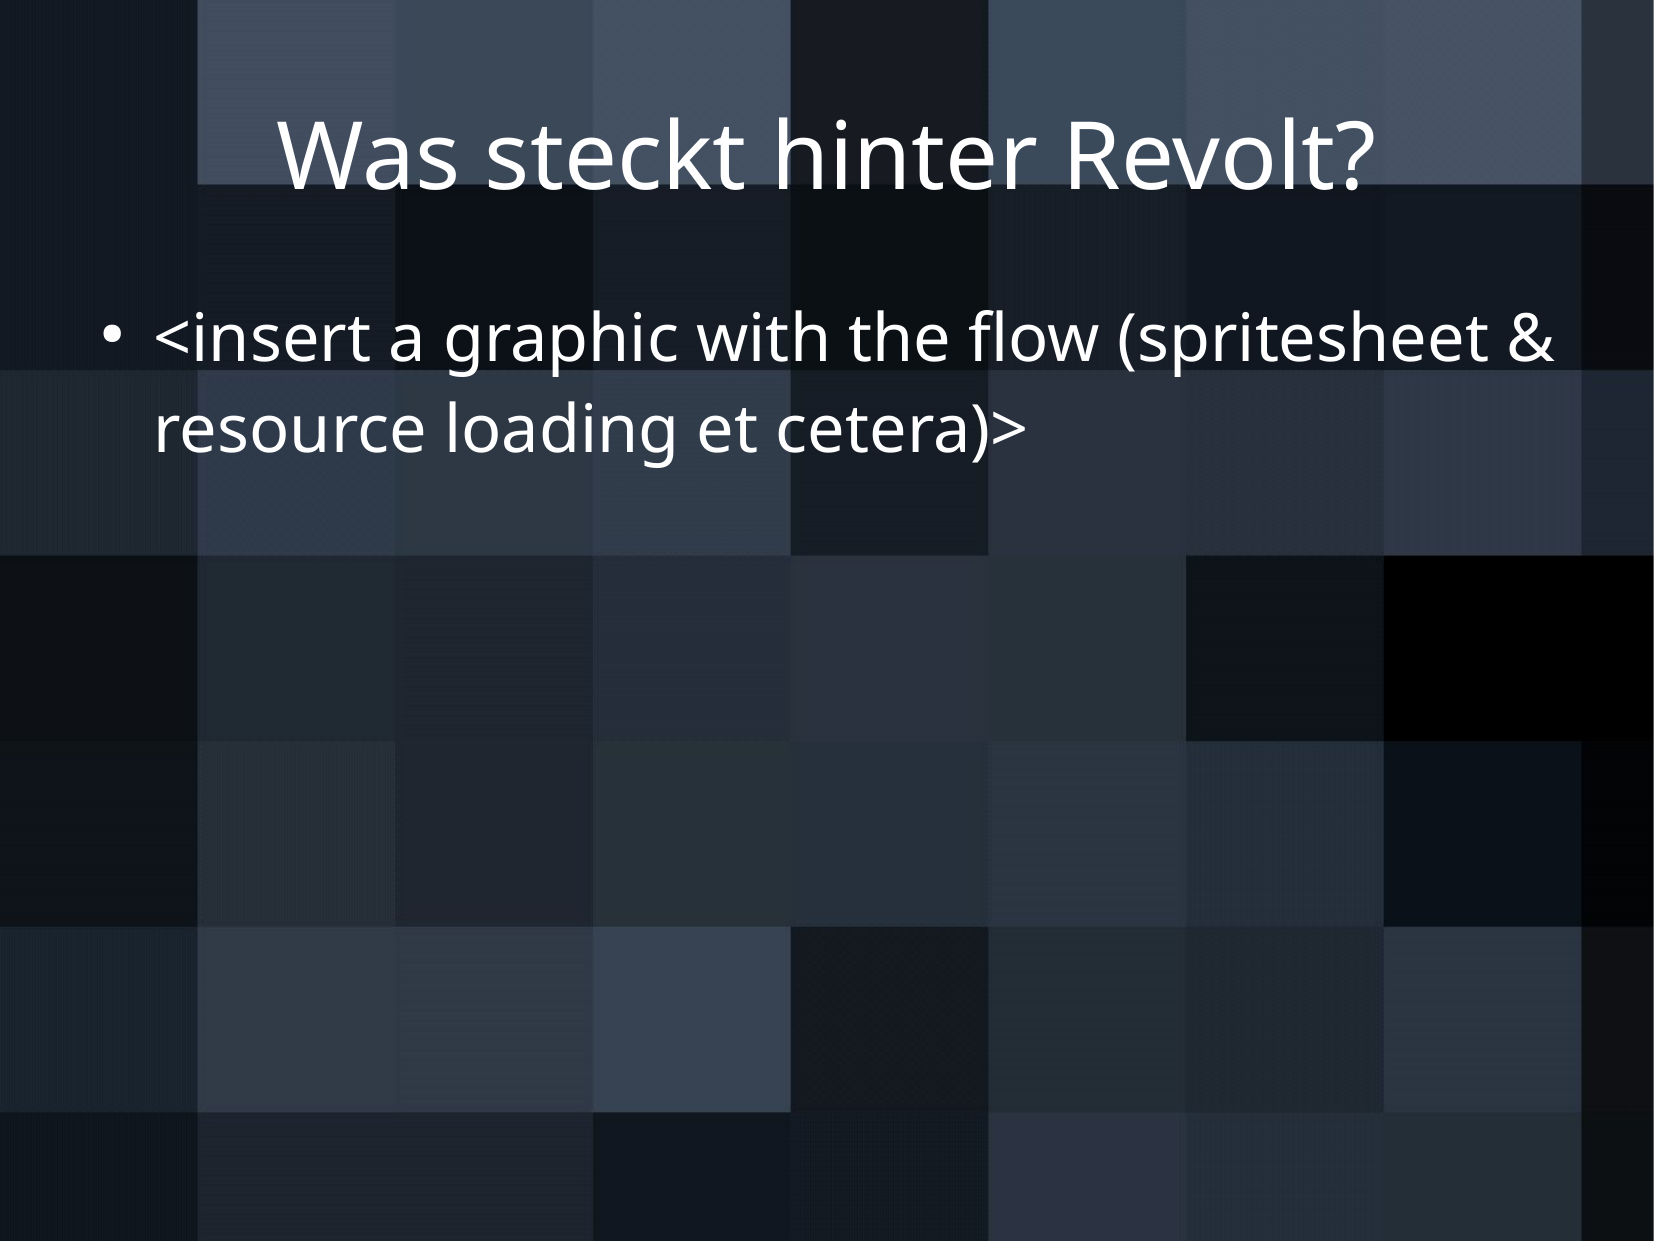

# Was steckt hinter Revolt?
<insert a graphic with the flow (spritesheet & resource loading et cetera)>